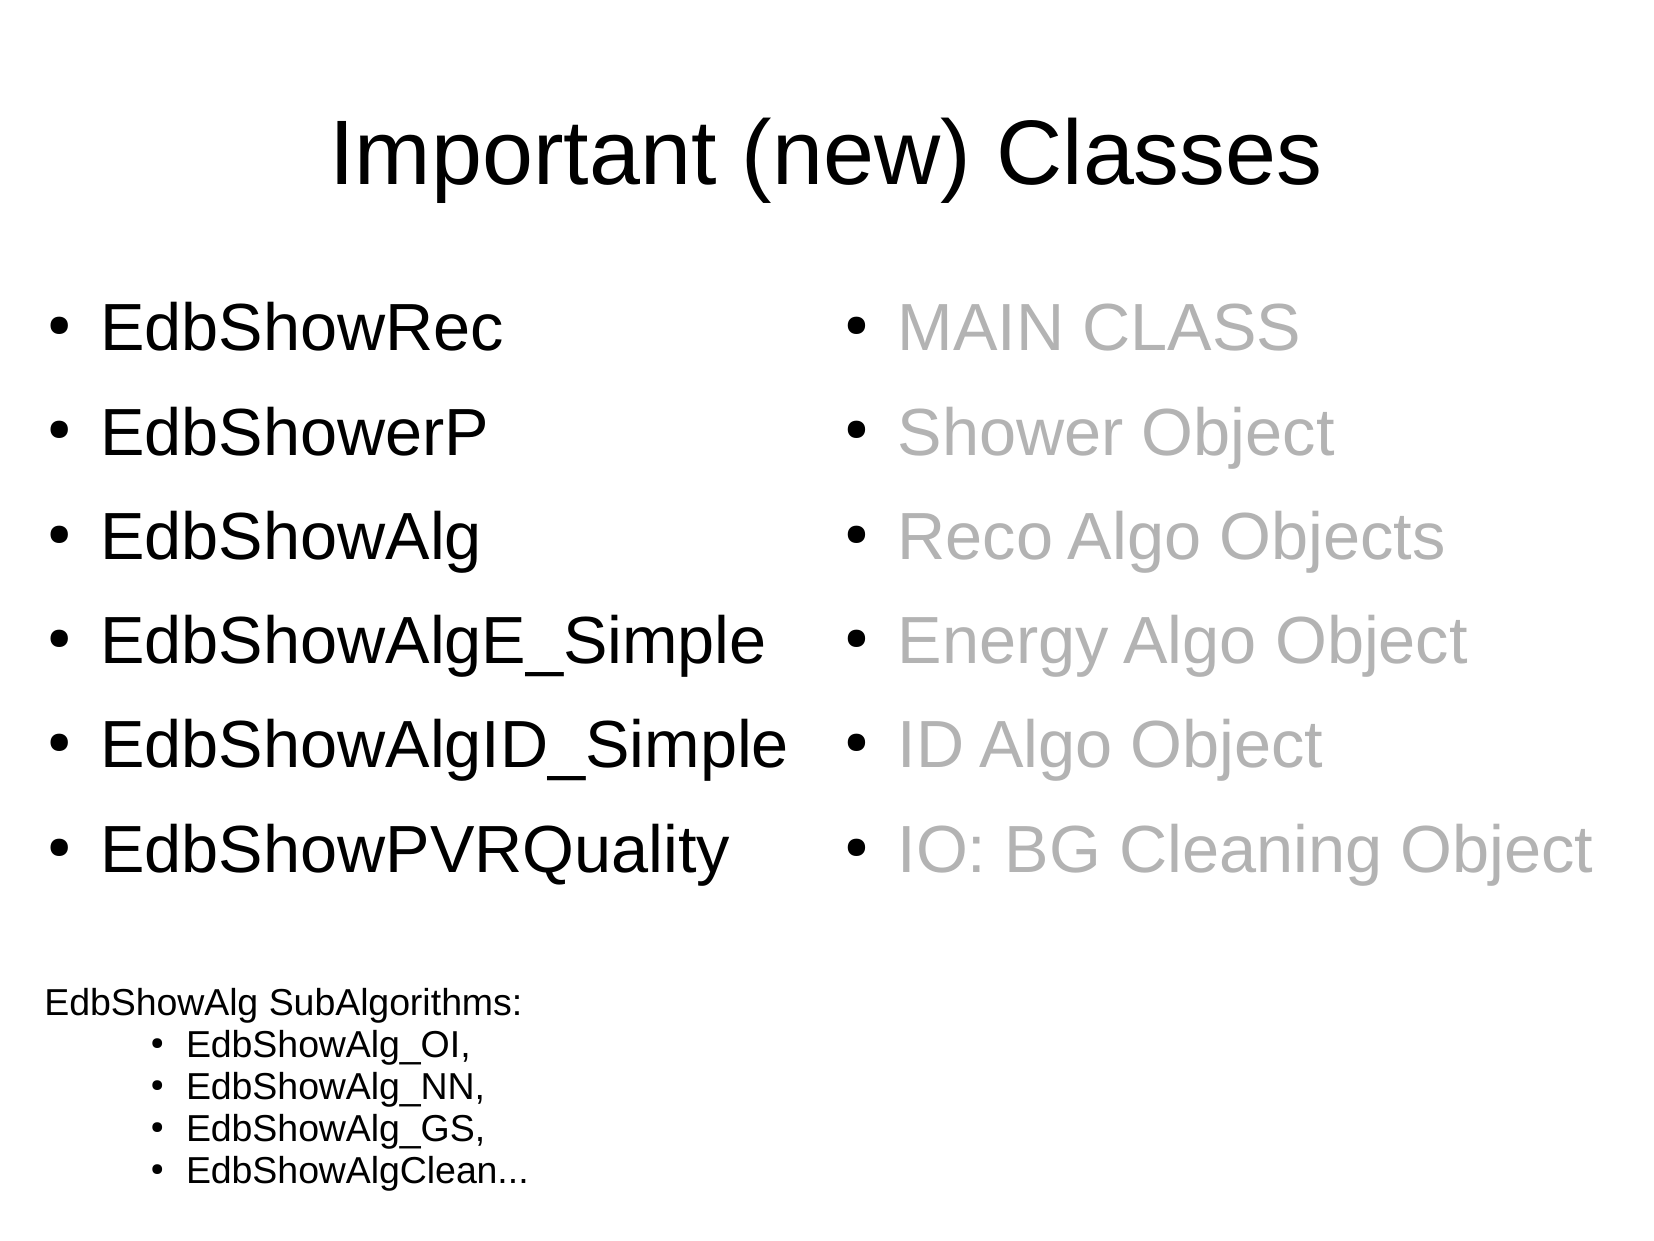

# Important (new) Classes
EdbShowRec
EdbShowerP
EdbShowAlg
EdbShowAlgE_Simple
EdbShowAlgID_Simple
EdbShowPVRQuality
MAIN CLASS
Shower Object
Reco Algo Objects
Energy Algo Object
ID Algo Object
IO: BG Cleaning Object
EdbShowAlg SubAlgorithms:
EdbShowAlg_OI,
EdbShowAlg_NN,
EdbShowAlg_GS,
EdbShowAlgClean...